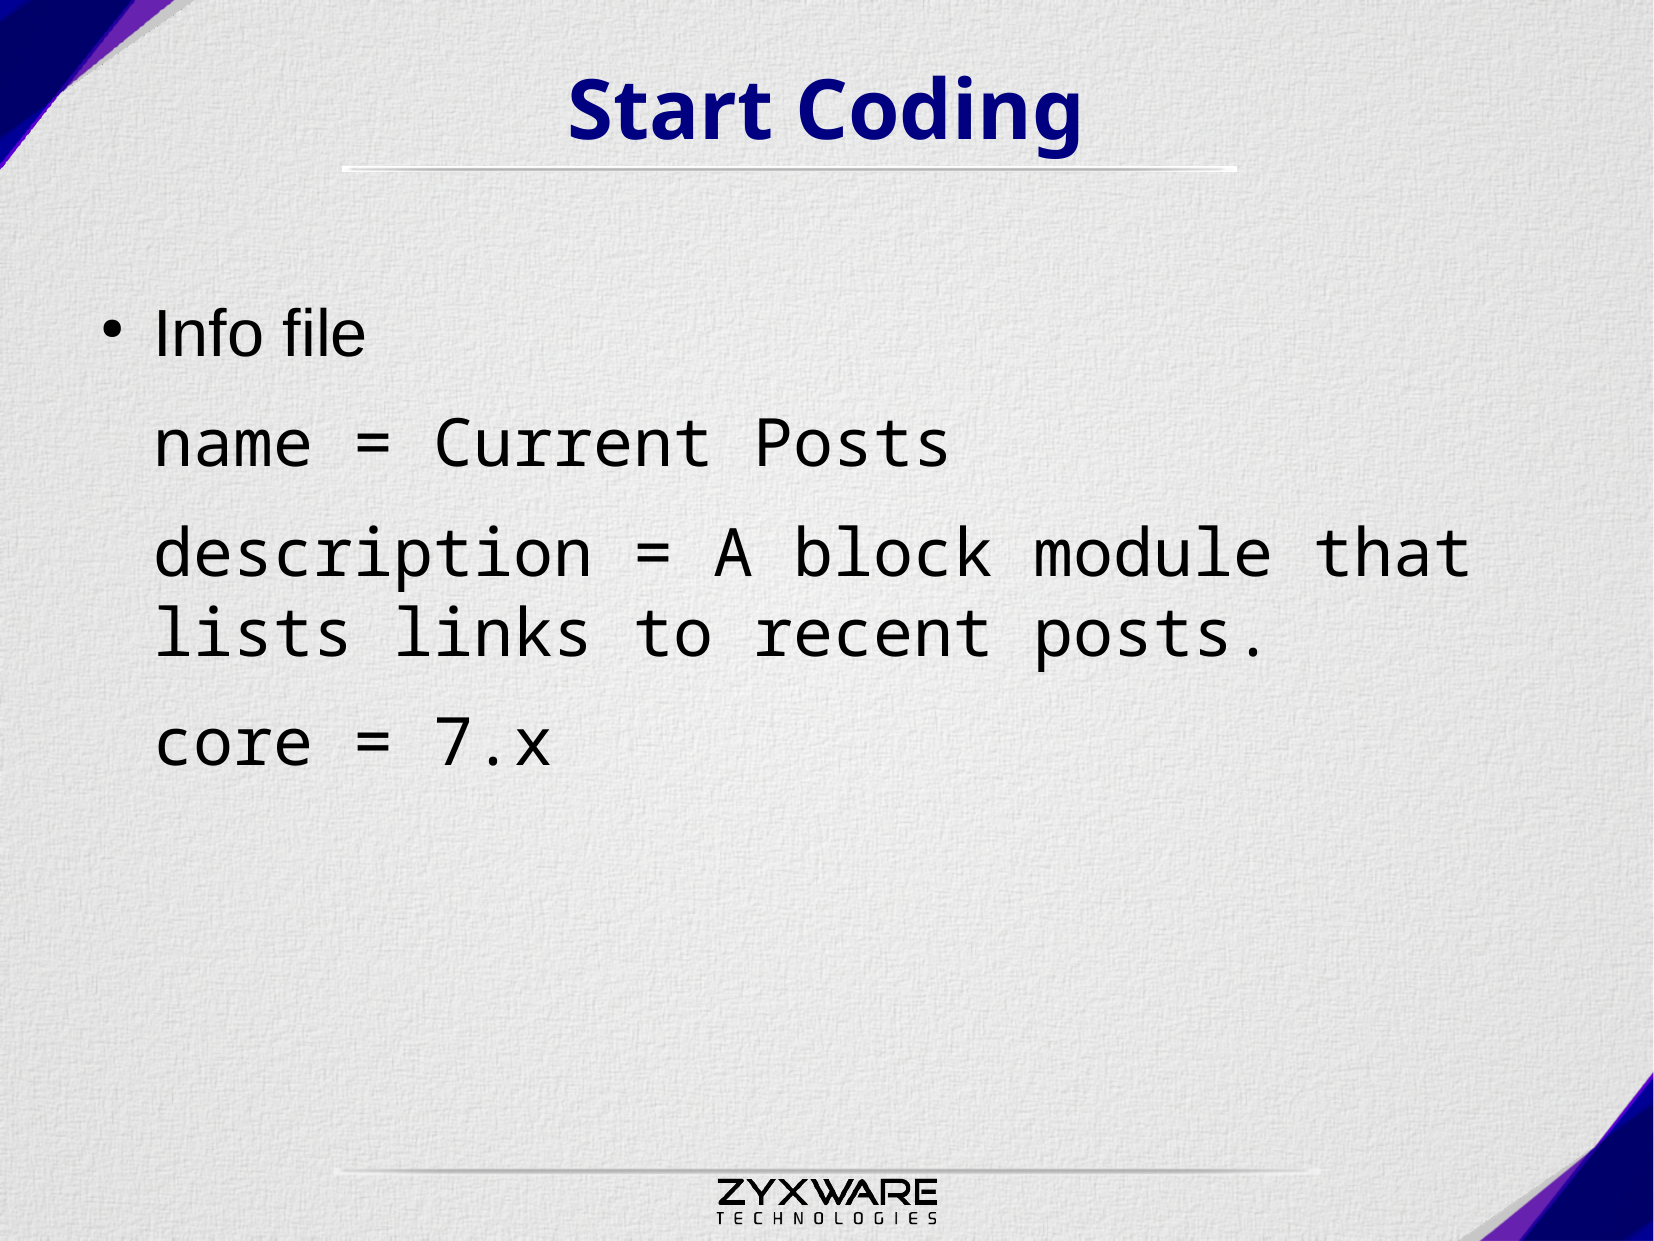

# Start Coding
Info file
name = Current Posts
description = A block module that lists links to recent posts.
core = 7.x